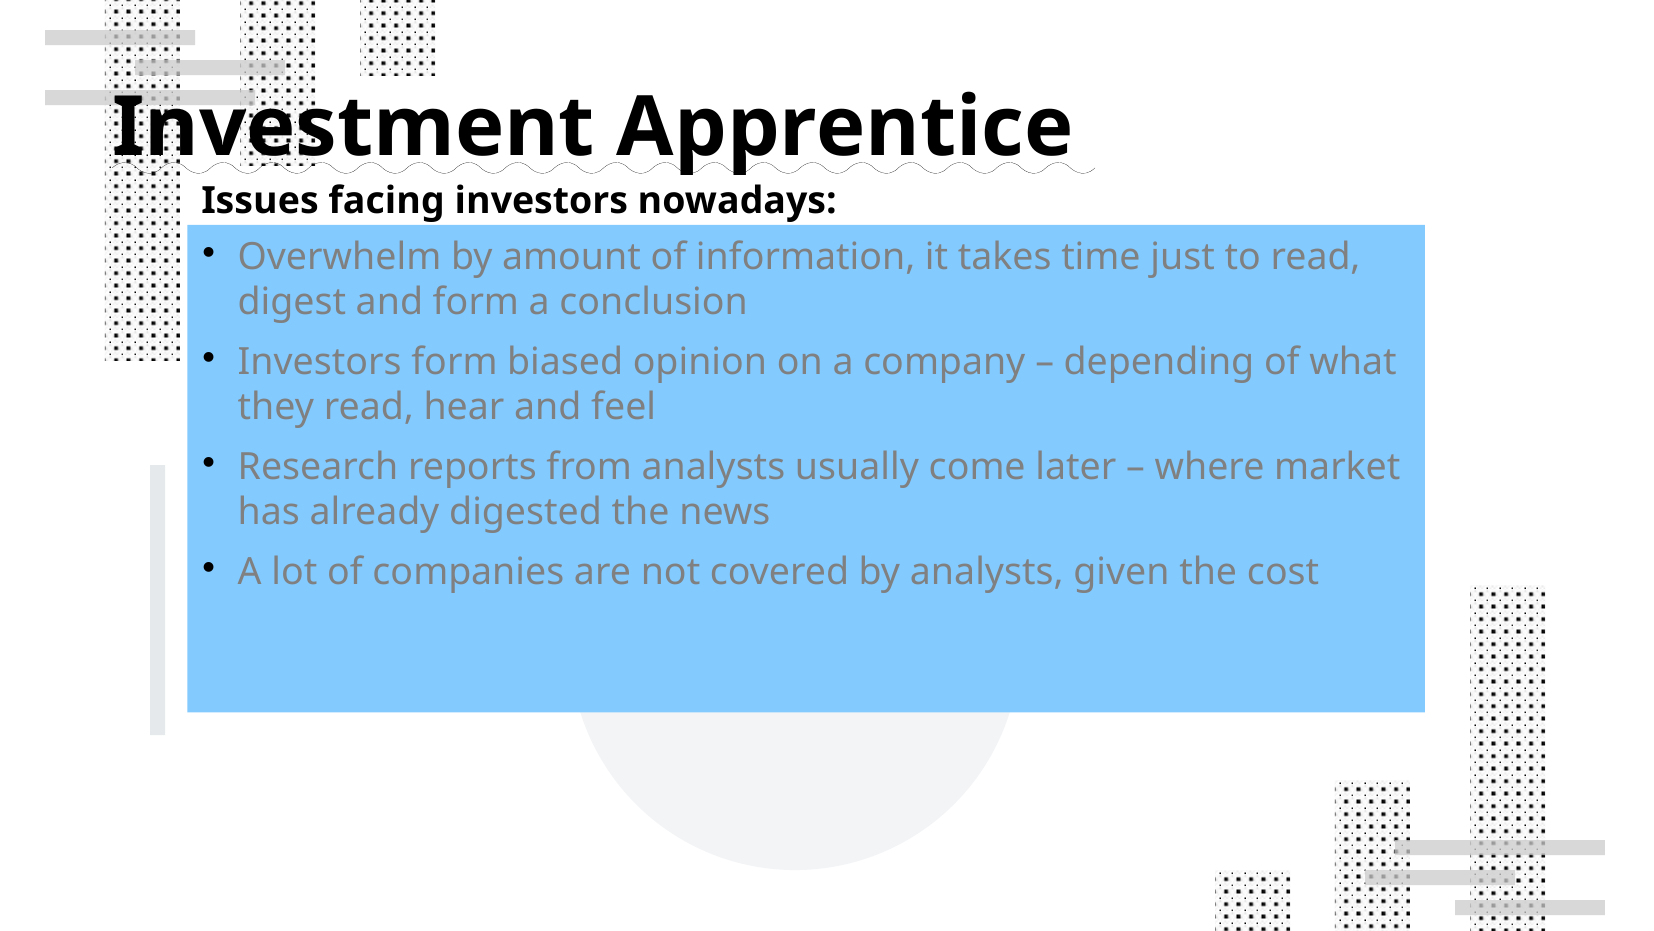

Investment Apprentice
Issues facing investors nowadays:
Overwhelm by amount of information, it takes time just to read, digest and form a conclusion
Investors form biased opinion on a company – depending of what they read, hear and feel
Research reports from analysts usually come later – where market has already digested the news
A lot of companies are not covered by analysts, given the cost